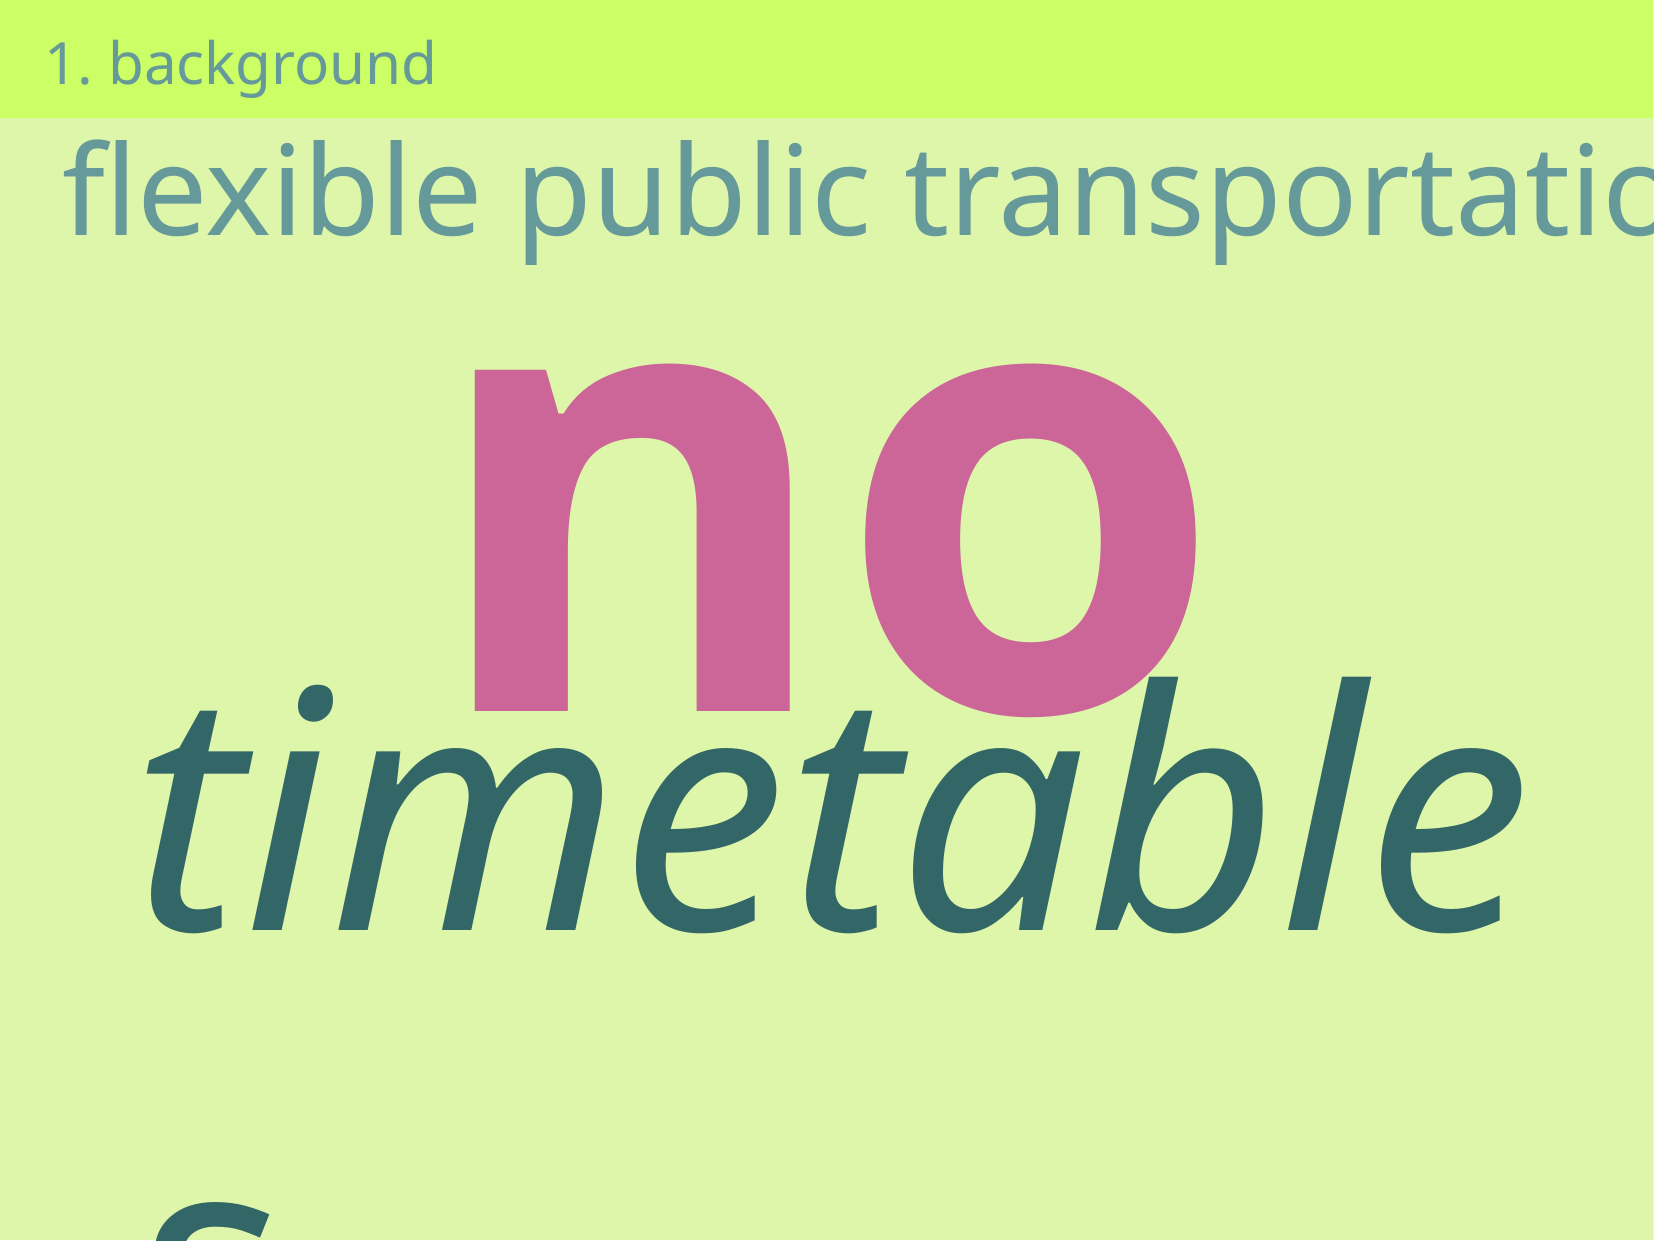

1. background
no
flexible public transportation:
timetables